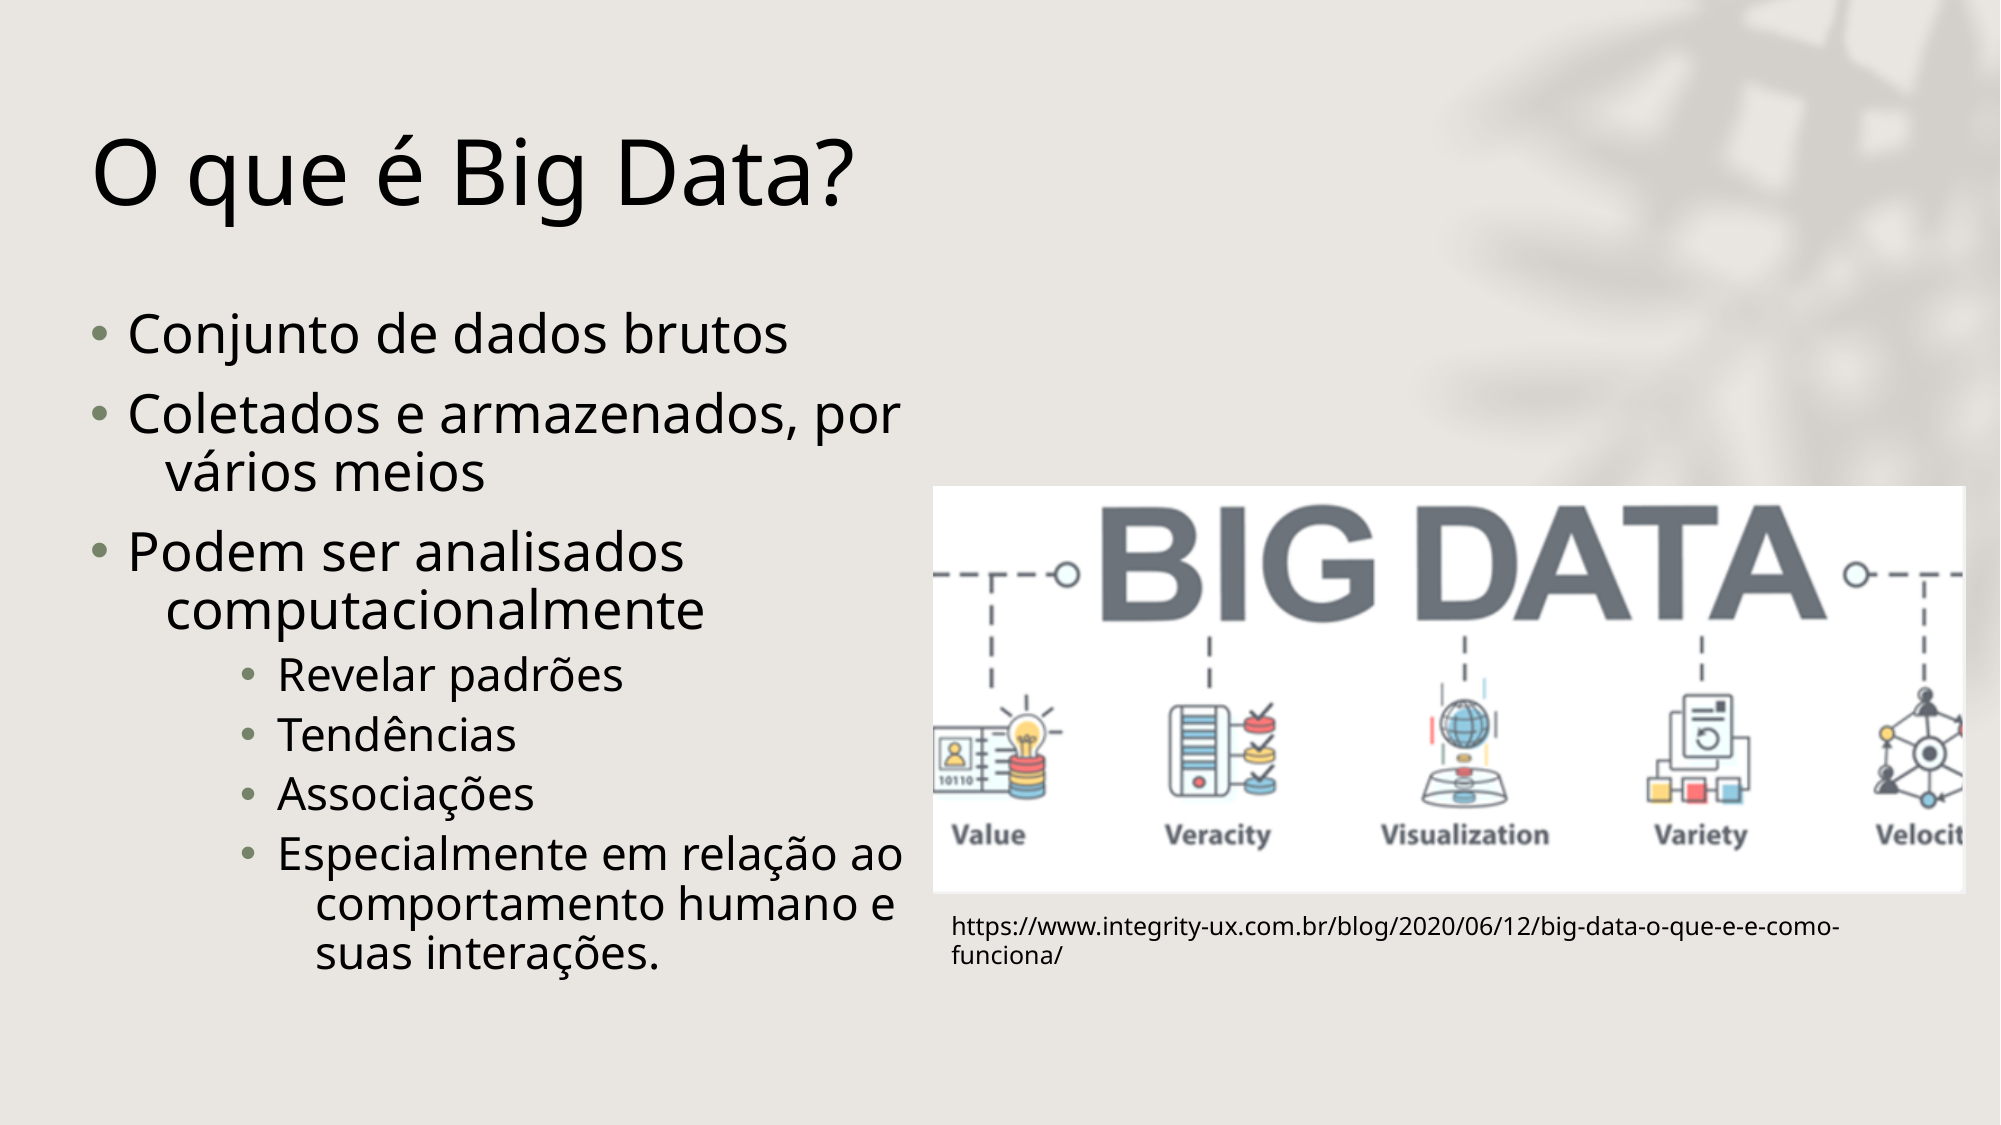

# O que é Big Data?
Conjunto de dados brutos
Coletados e armazenados, por vários meios
Podem ser analisados computacionalmente
Revelar padrões
Tendências
Associações
Especialmente em relação ao comportamento humano e suas interações.
https://www.integrity-ux.com.br/blog/2020/06/12/big-data-o-que-e-e-como-funciona/